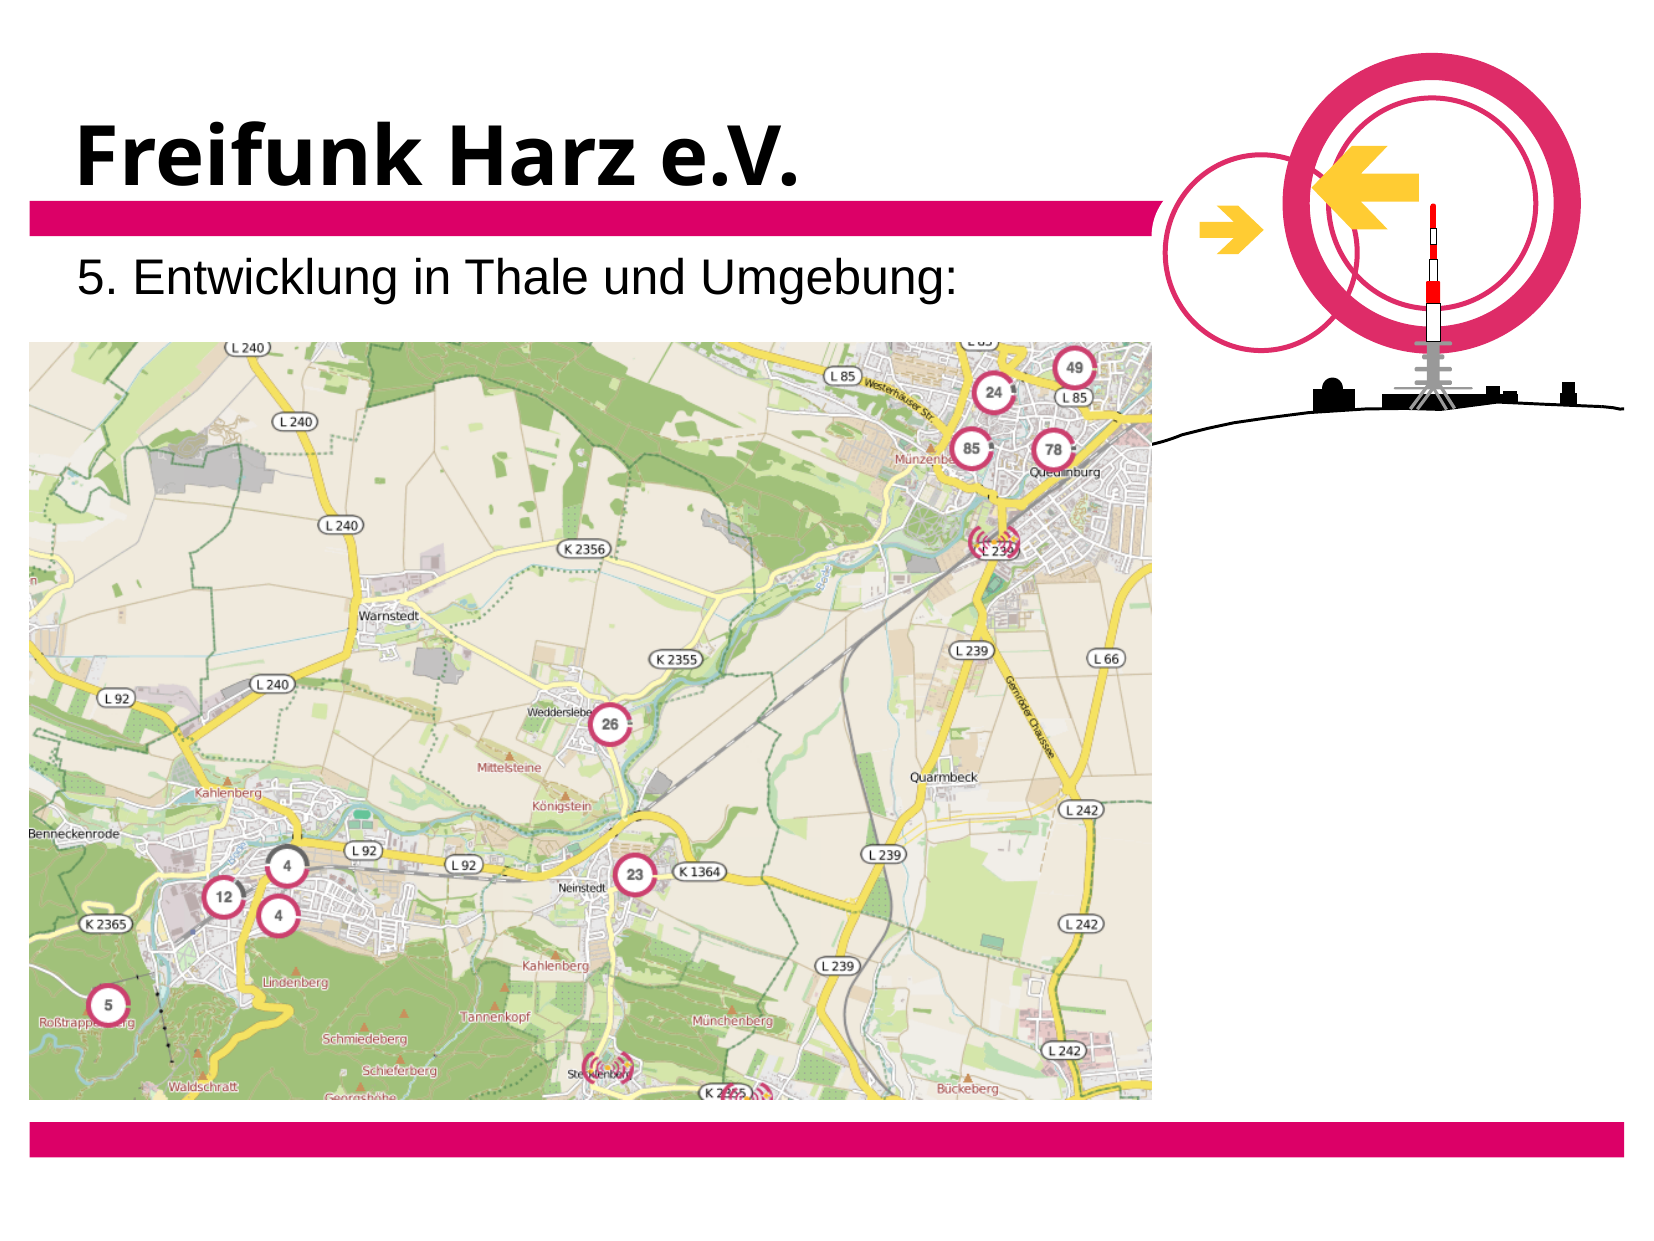

# 5. Entwicklung in Thale und Umgebung: